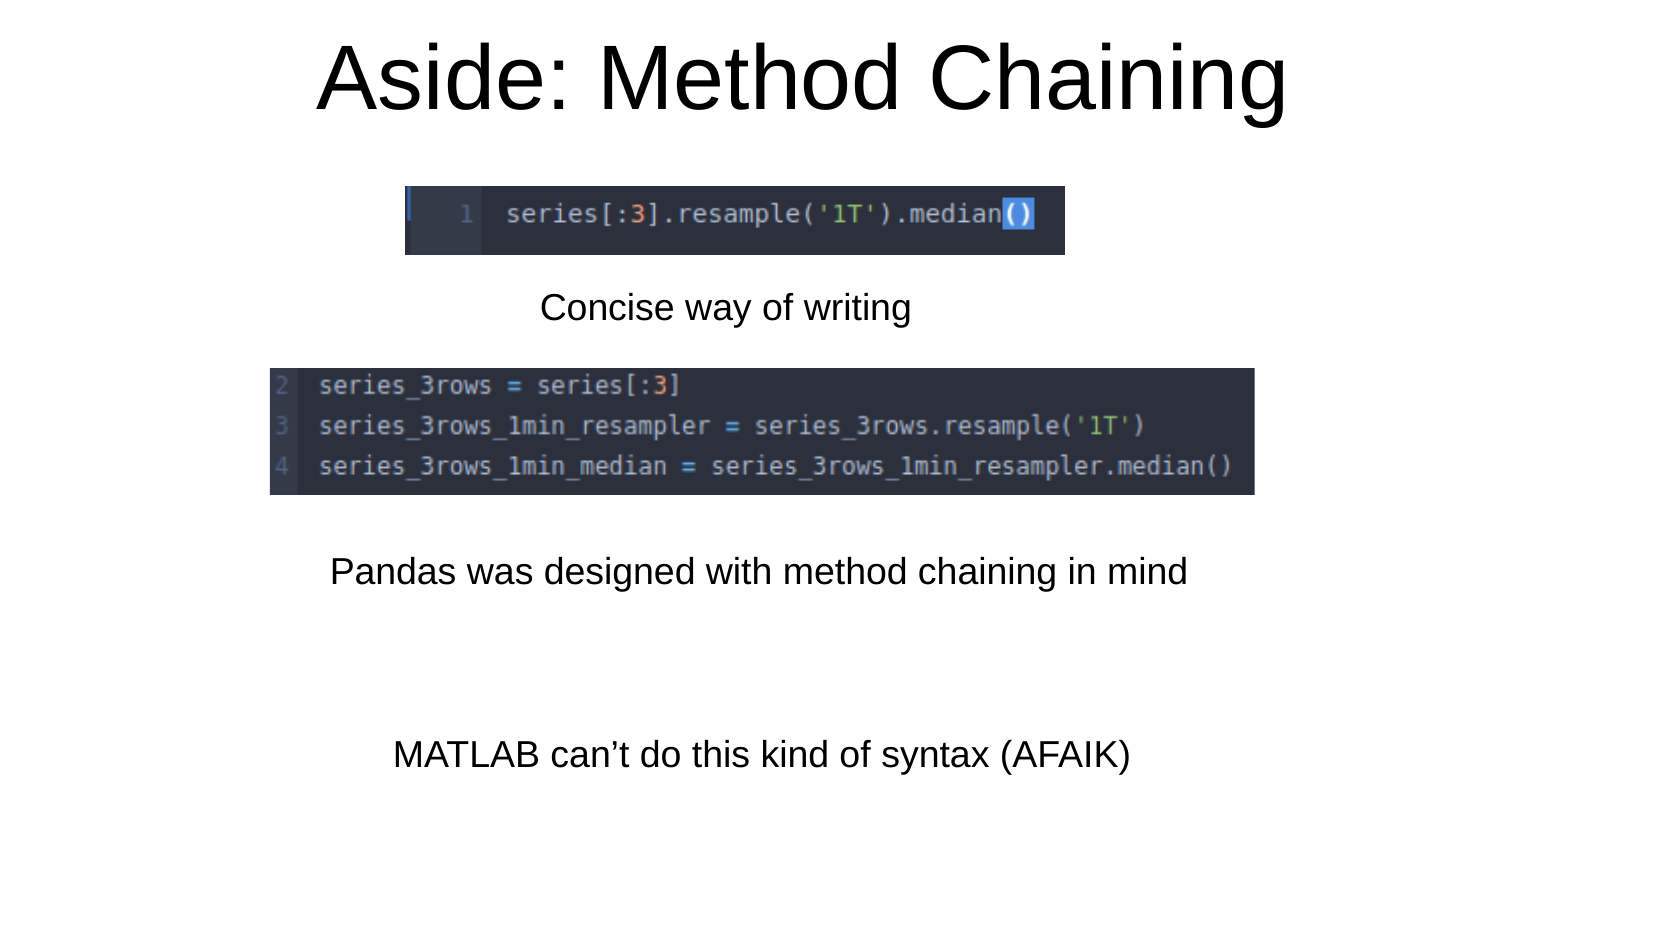

# Aside: Method Chaining
Concise way of writing
Pandas was designed with method chaining in mind
MATLAB can’t do this kind of syntax (AFAIK)